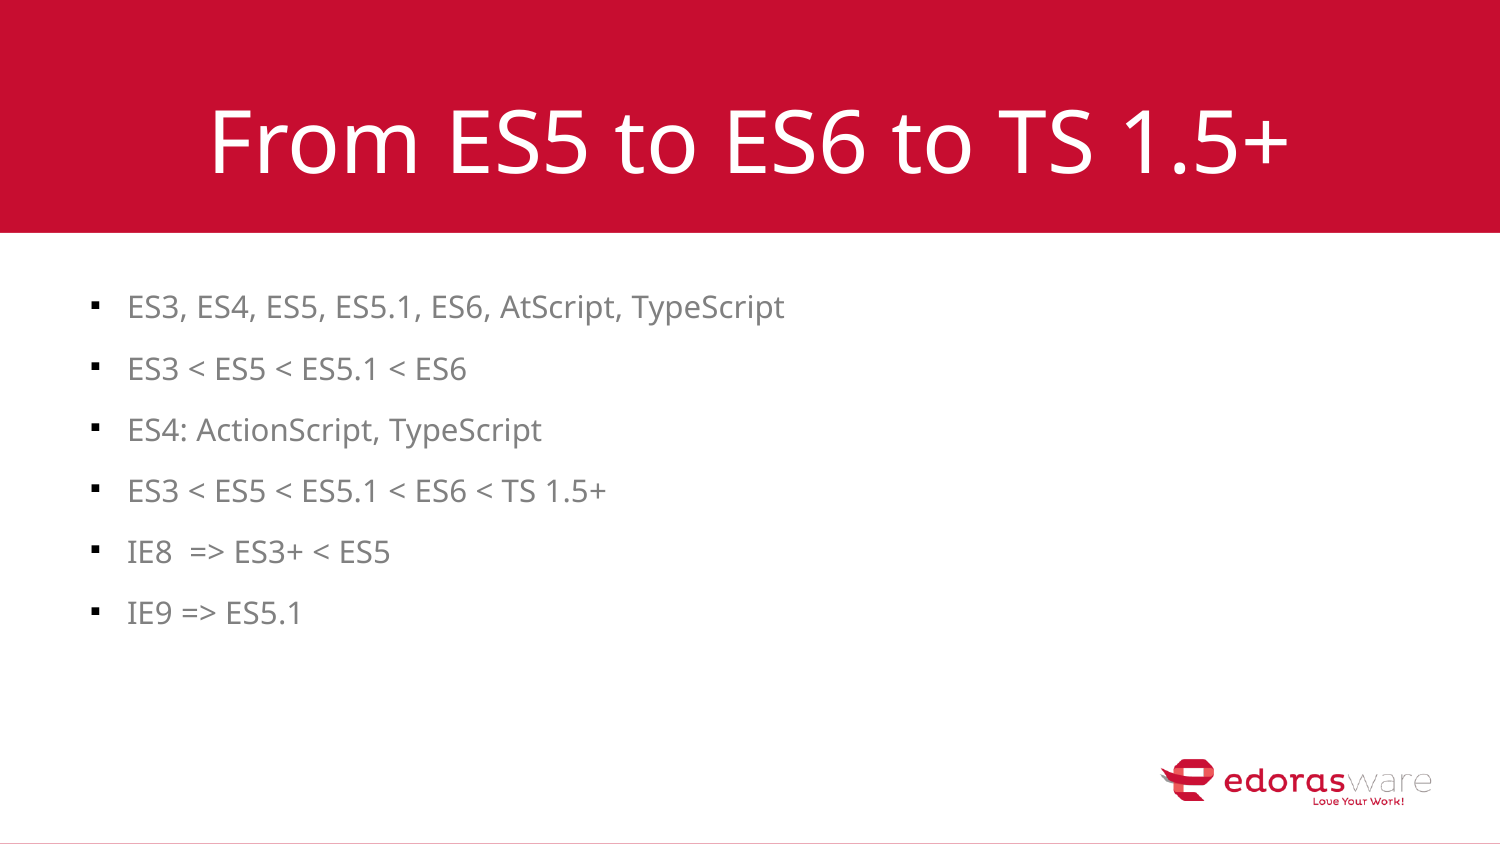

From ES5 to ES6 to TS 1.5+
# ES3, ES4, ES5, ES5.1, ES6, AtScript, TypeScript
ES3 < ES5 < ES5.1 < ES6
ES4: ActionScript, TypeScript
ES3 < ES5 < ES5.1 < ES6 < TS 1.5+
IE8 => ES3+ < ES5
IE9 => ES5.1